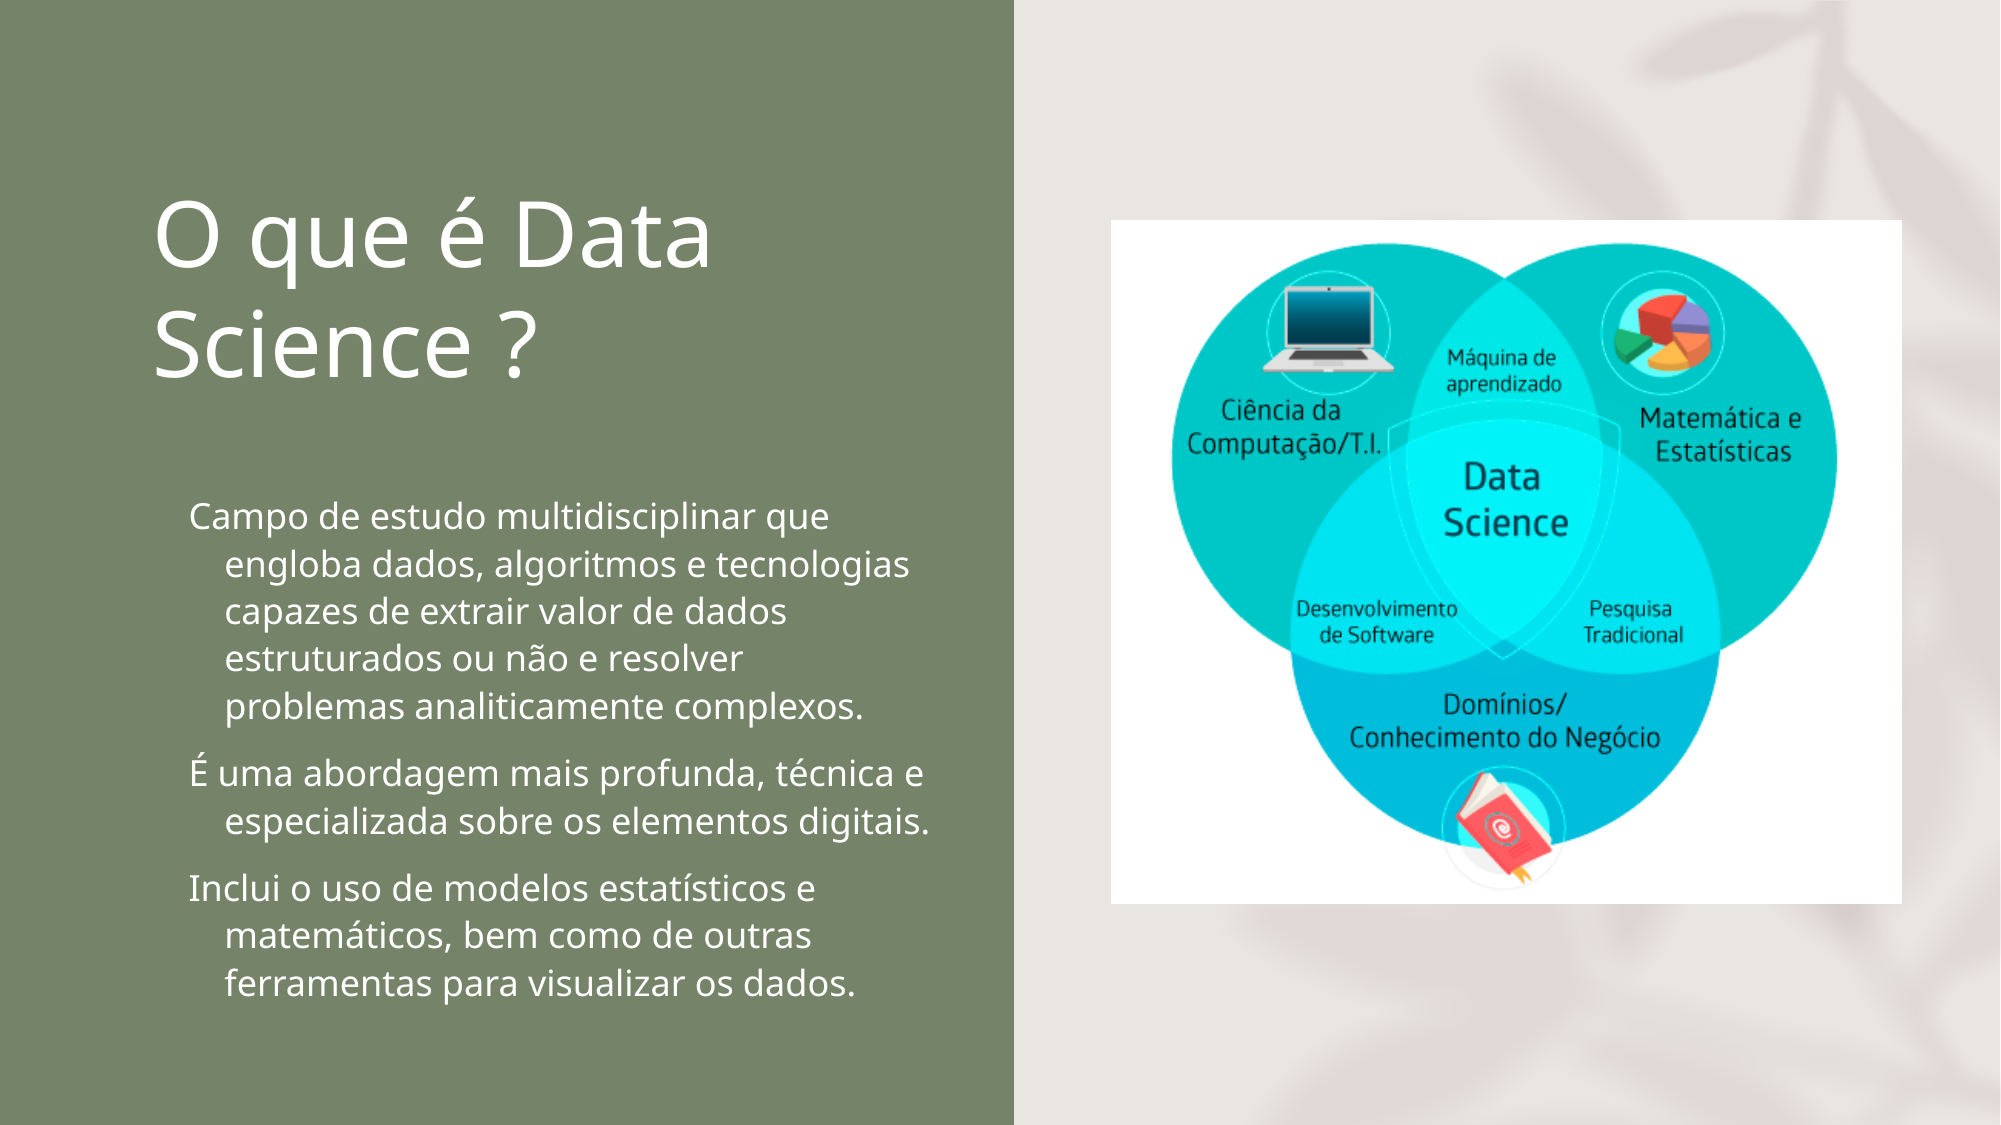

# O que é Data Science ?
Campo de estudo multidisciplinar que engloba dados, algoritmos e tecnologias capazes de extrair valor de dados estruturados ou não e resolver problemas analiticamente complexos.
É uma abordagem mais profunda, técnica e especializada sobre os elementos digitais.
Inclui o uso de modelos estatísticos e matemáticos, bem como de outras ferramentas para visualizar os dados.